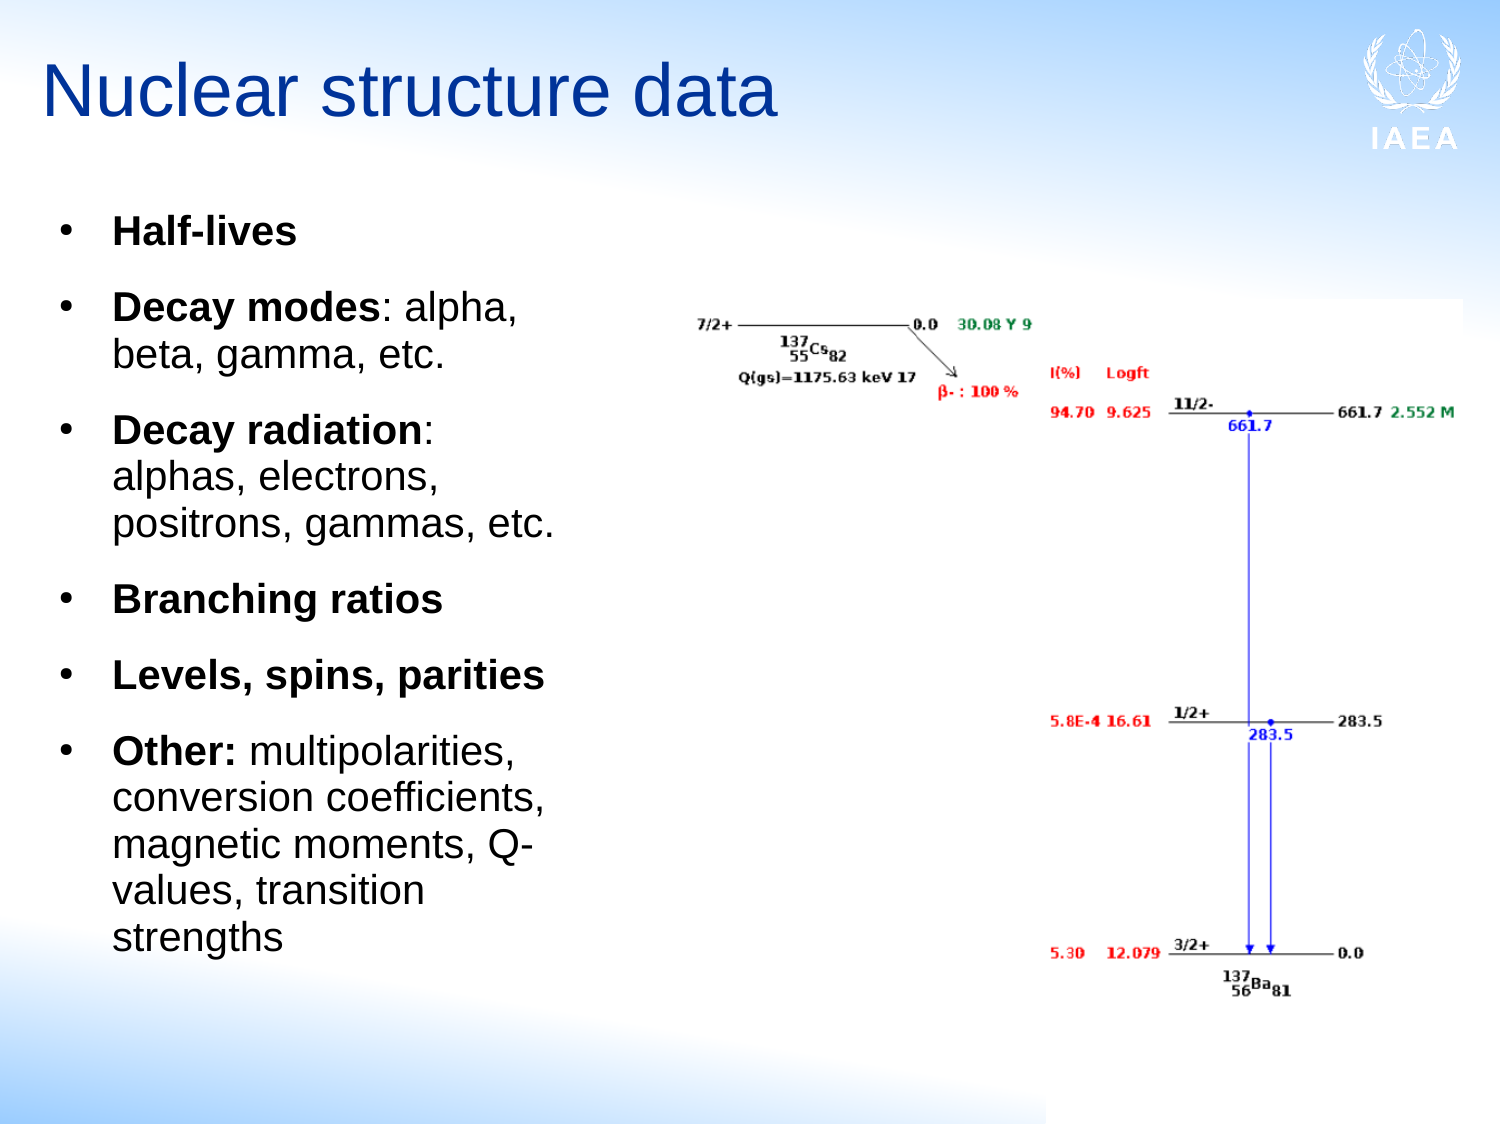

# Nuclear structure data
Half-lives
Decay modes: alpha, beta, gamma, etc.
Decay radiation: alphas, electrons, positrons, gammas, etc.
Branching ratios
Levels, spins, parities
Other: multipolarities, conversion coefficients, magnetic moments, Q-values, transition strengths